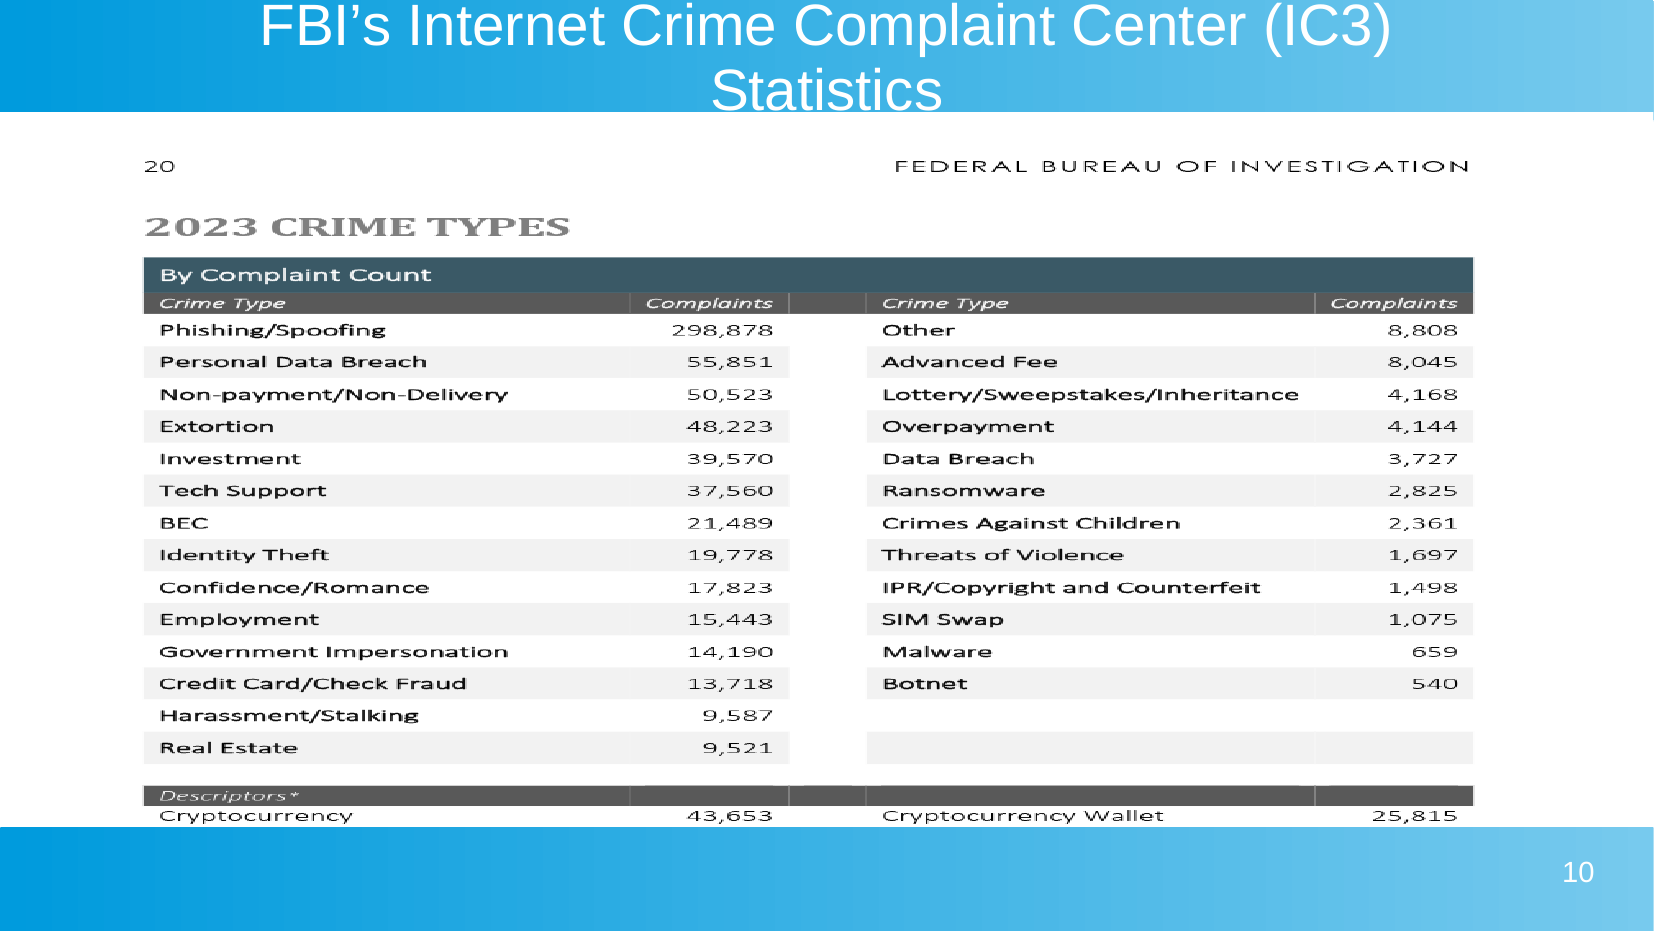

# FBI’s Internet Crime Complaint Center (IC3) Statistics
10